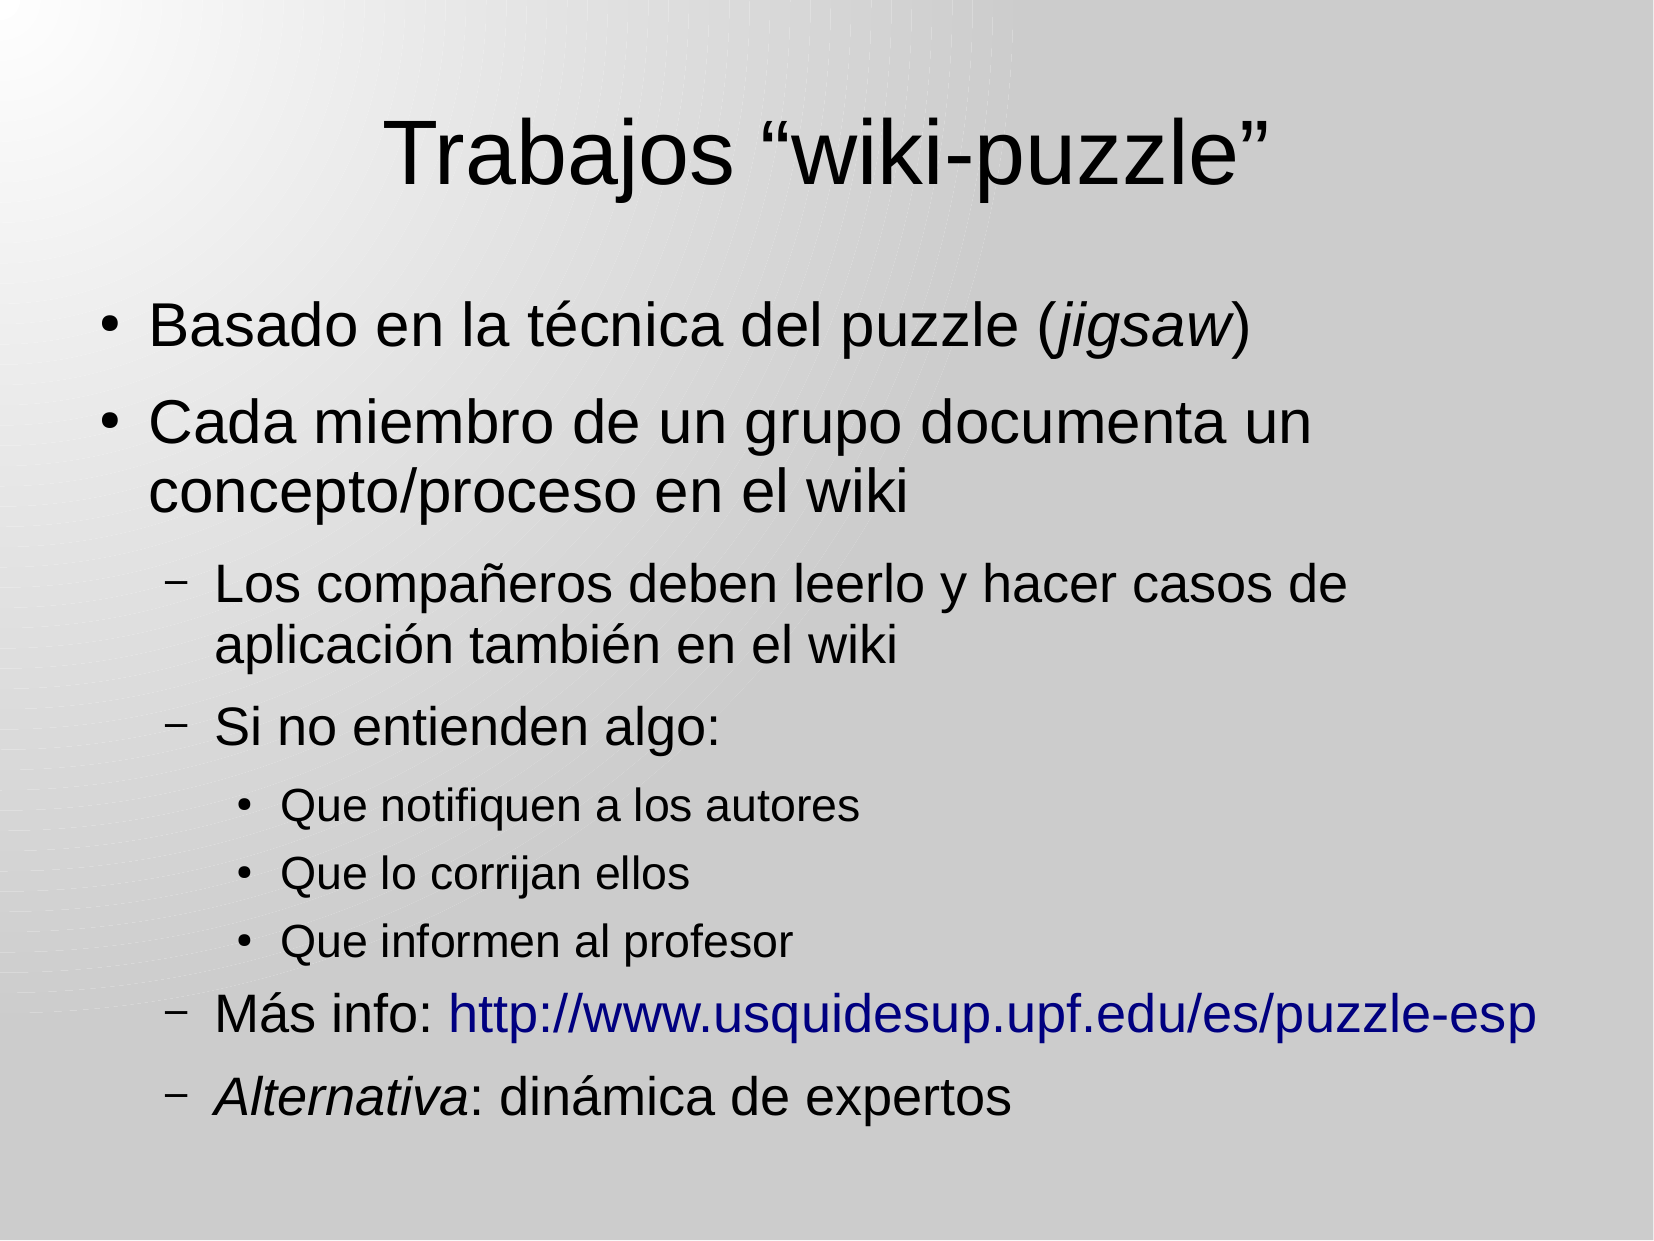

# Trabajos “wiki-puzzle”
Basado en la técnica del puzzle (jigsaw)
Cada miembro de un grupo documenta un concepto/proceso en el wiki
Los compañeros deben leerlo y hacer casos de aplicación también en el wiki
Si no entienden algo:
Que notifiquen a los autores
Que lo corrijan ellos
Que informen al profesor
Más info: http://www.usquidesup.upf.edu/es/puzzle-esp
Alternativa: dinámica de expertos